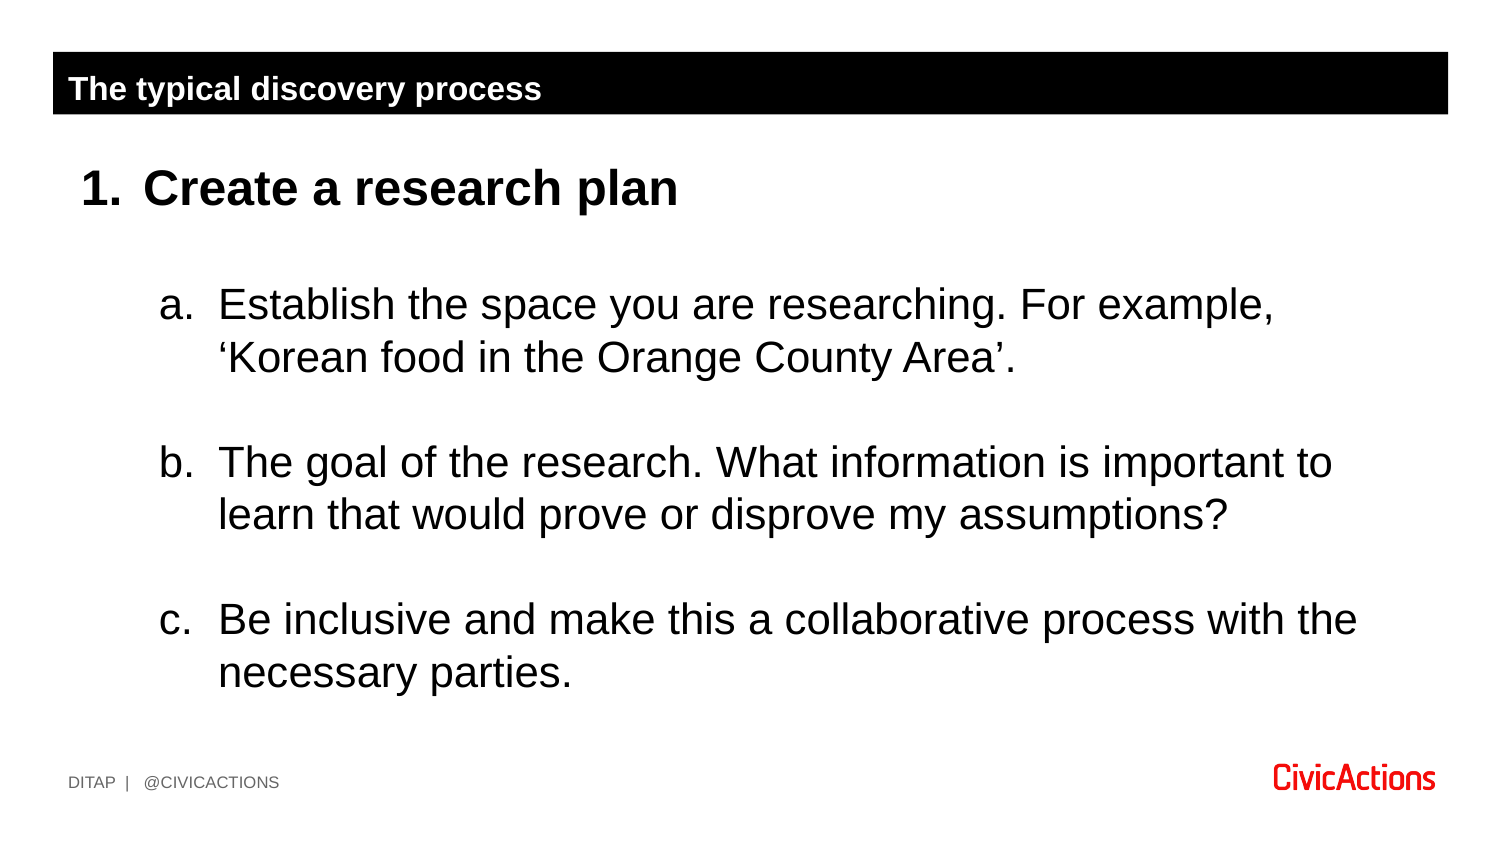

The typical discovery process
Create a research plan
Establish the space you are researching. For example, ‘Korean food in the Orange County Area’.
The goal of the research. What information is important to learn that would prove or disprove my assumptions?
Be inclusive and make this a collaborative process with the necessary parties.
#